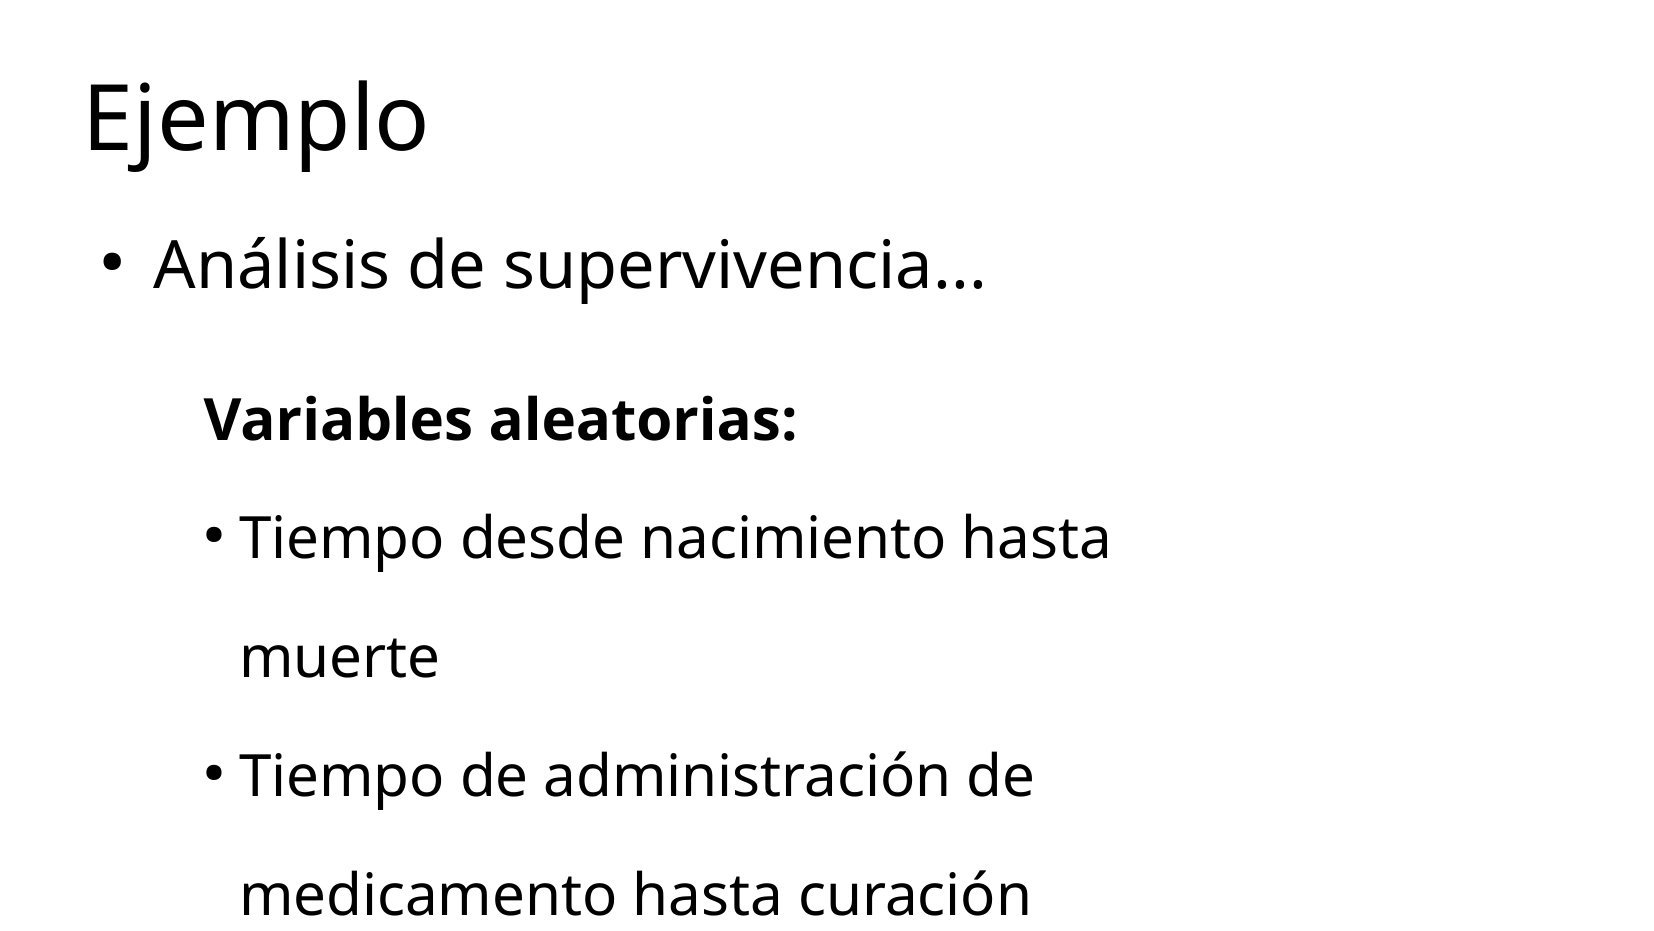

# Ejemplo
Análisis de supervivencia...
Variables aleatorias:
Tiempo desde nacimiento hasta muerte
Tiempo de administración de medicamento hasta curación
Distancia desde un punto hasta encontrar otro